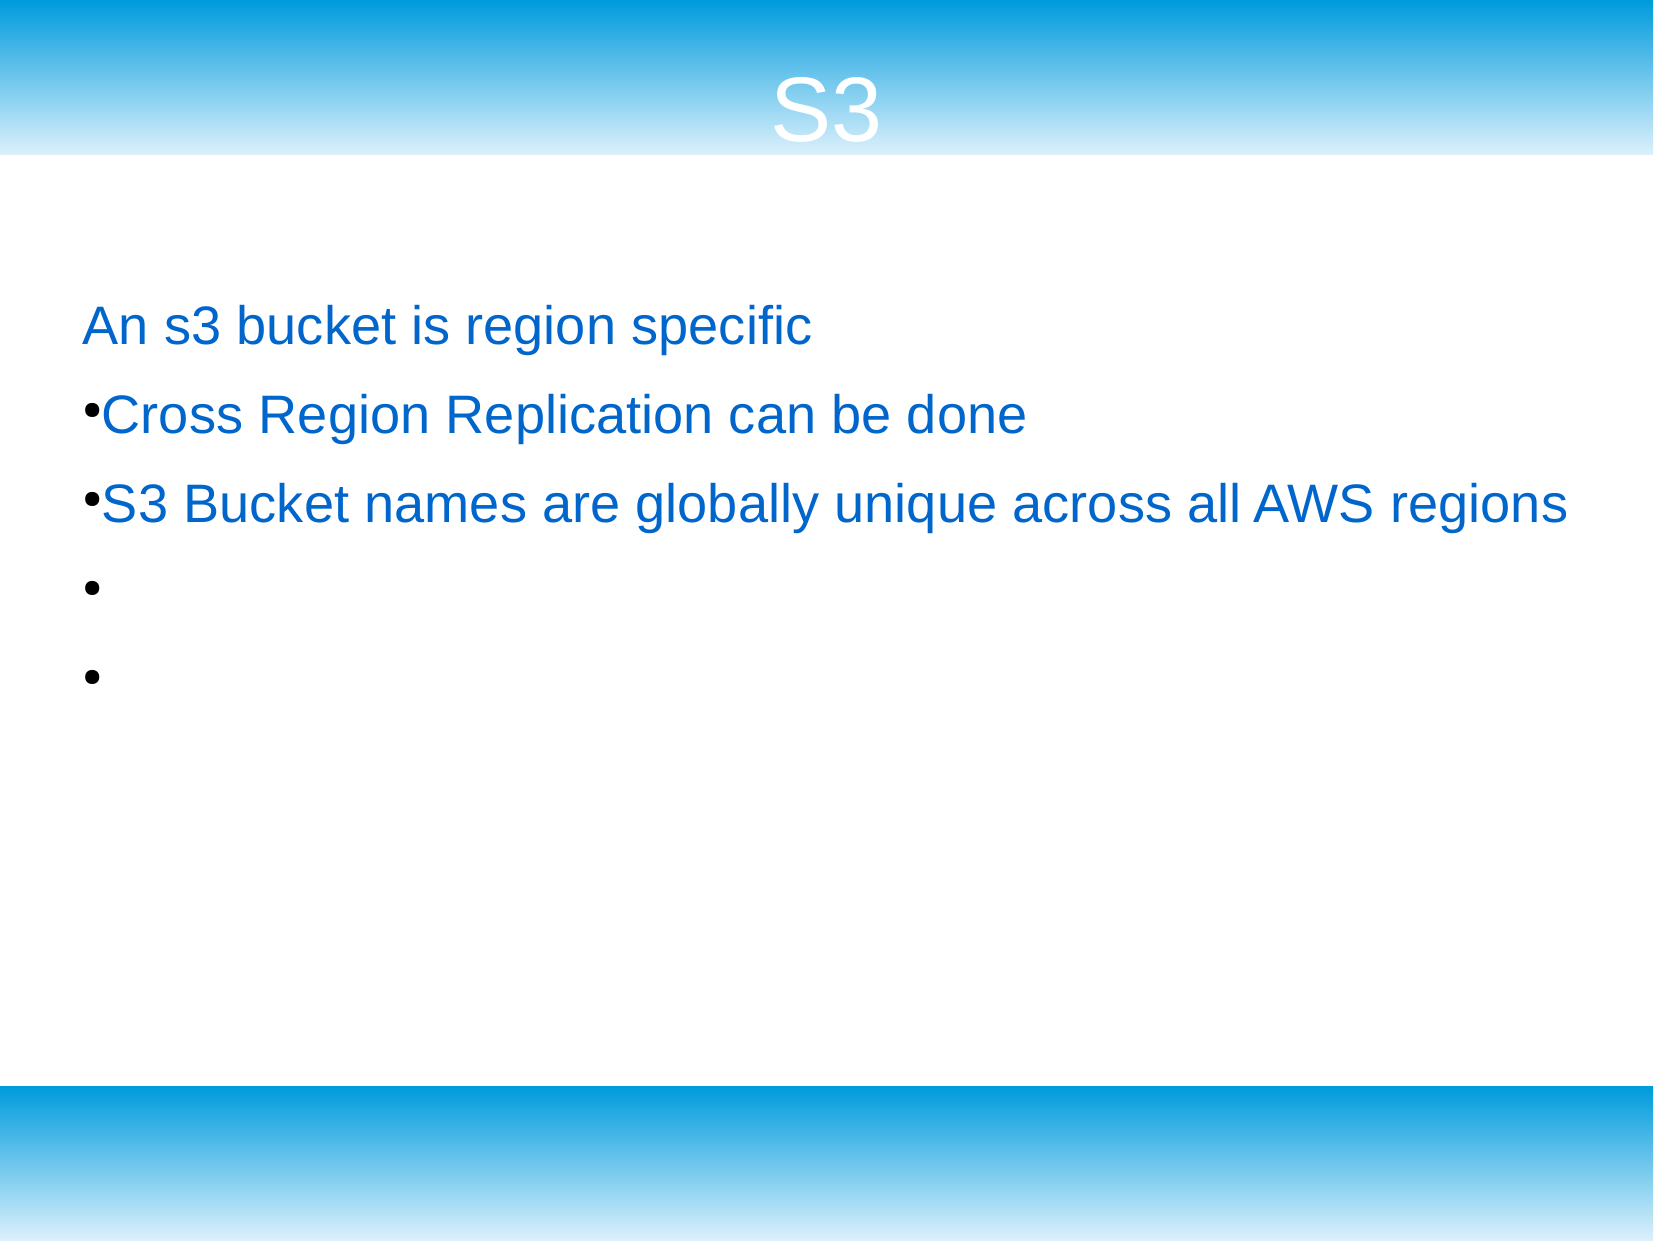

# S3
An s3 bucket is region specific
Cross Region Replication can be done
S3 Bucket names are globally unique across all AWS regions